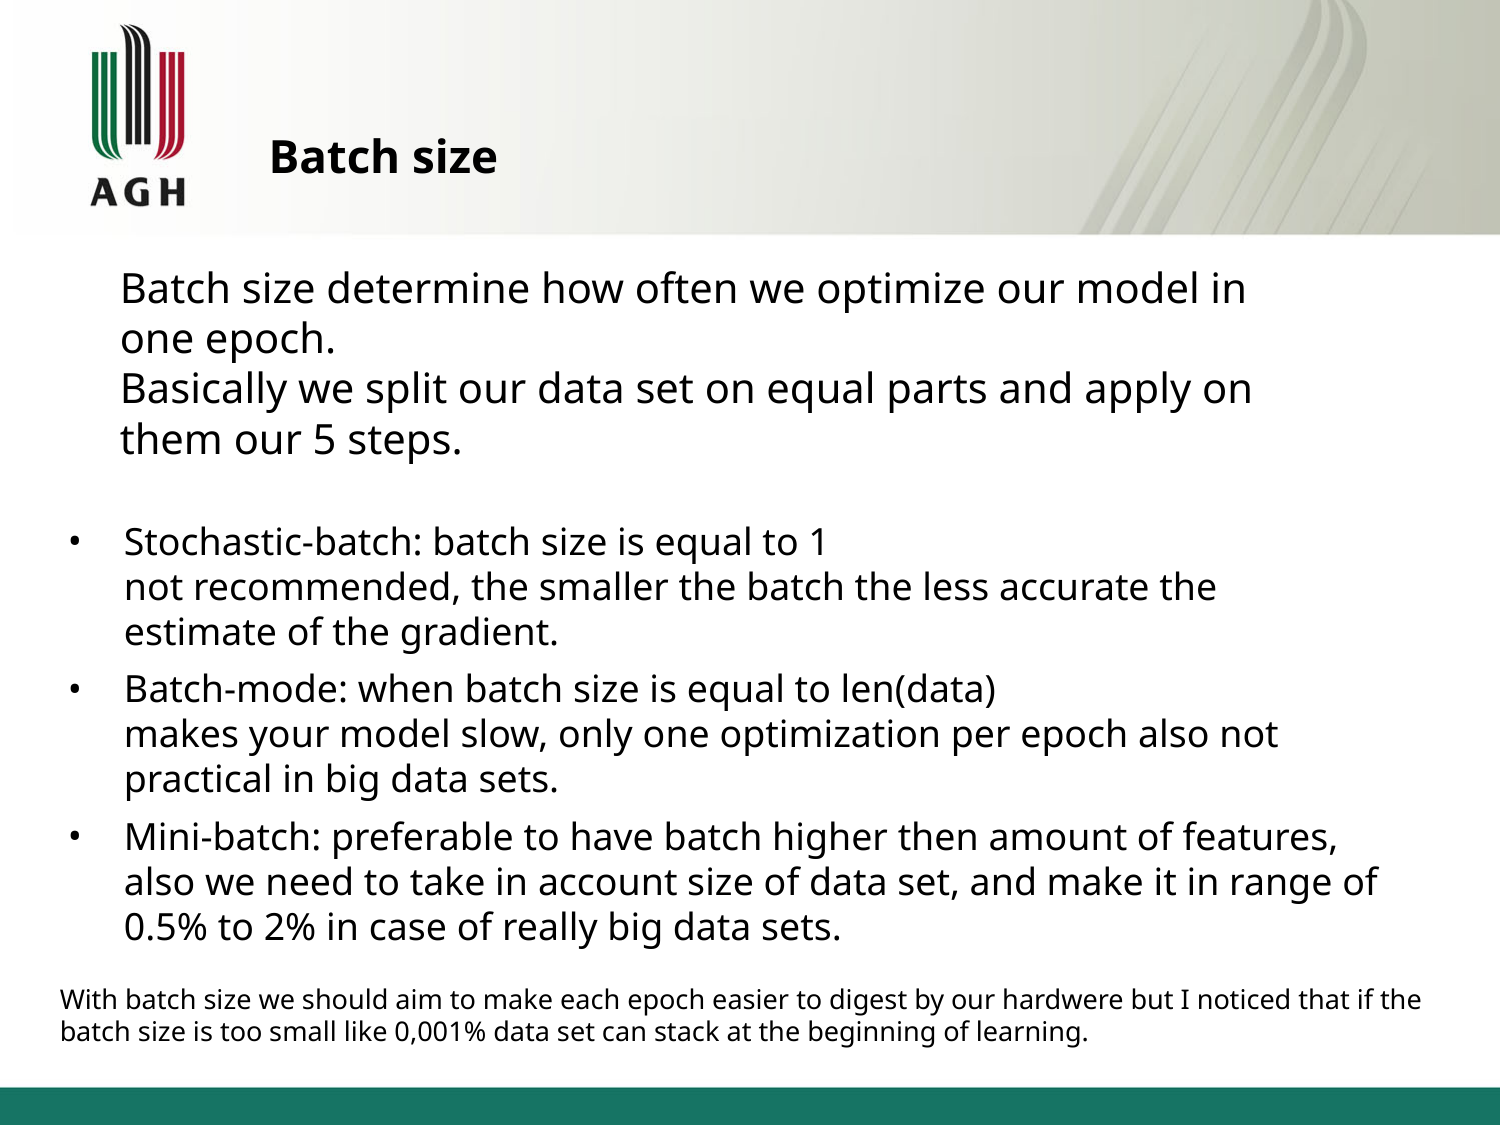

Batch size
Batch size determine how often we optimize our model in one epoch.
Basically we split our data set on equal parts and apply on them our 5 steps.
Stochastic-batch: batch size is equal to 1
not recommended, the smaller the batch the less accurate the estimate of the gradient.
Batch-mode: when batch size is equal to len(data)
makes your model slow, only one optimization per epoch also not practical in big data sets.
Mini-batch: preferable to have batch higher then amount of features, also we need to take in account size of data set, and make it in range of 0.5% to 2% in case of really big data sets.
With batch size we should aim to make each epoch easier to digest by our hardwere but I noticed that if the batch size is too small like 0,001% data set can stack at the beginning of learning.